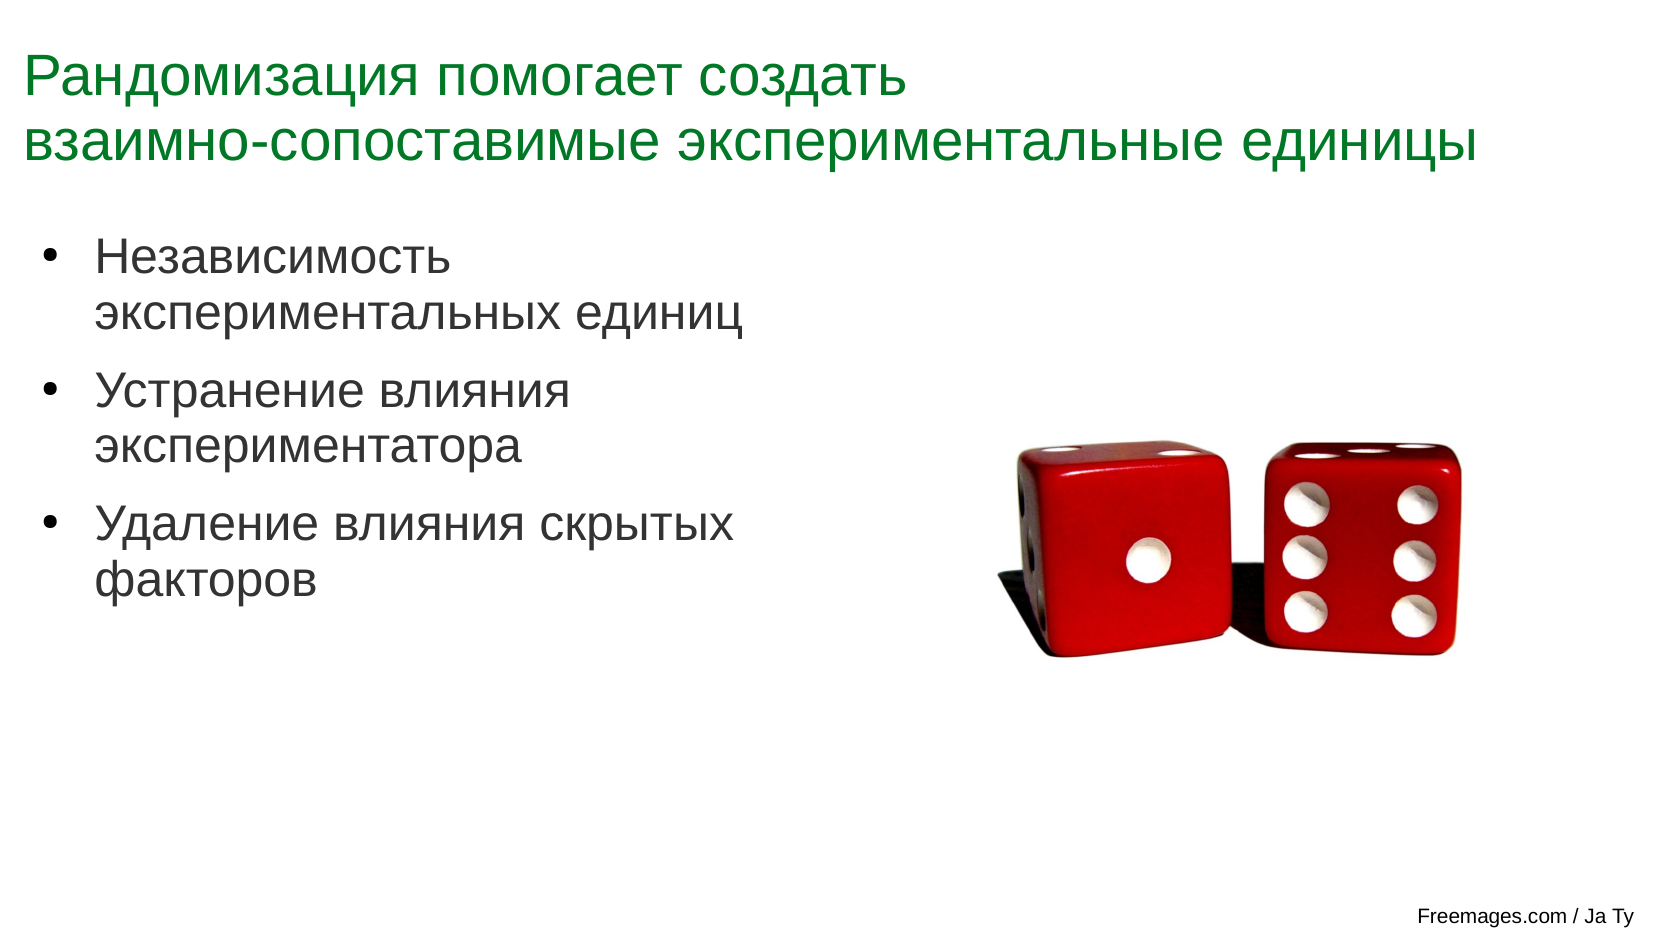

# Рандомизация помогает создать взаимно-сопоставимые экспериментальные единицы
Независимость экспериментальных единиц
Устранение влияния экспериментатора
Удаление влияния скрытых факторов
Freemages.com / Ja Ty